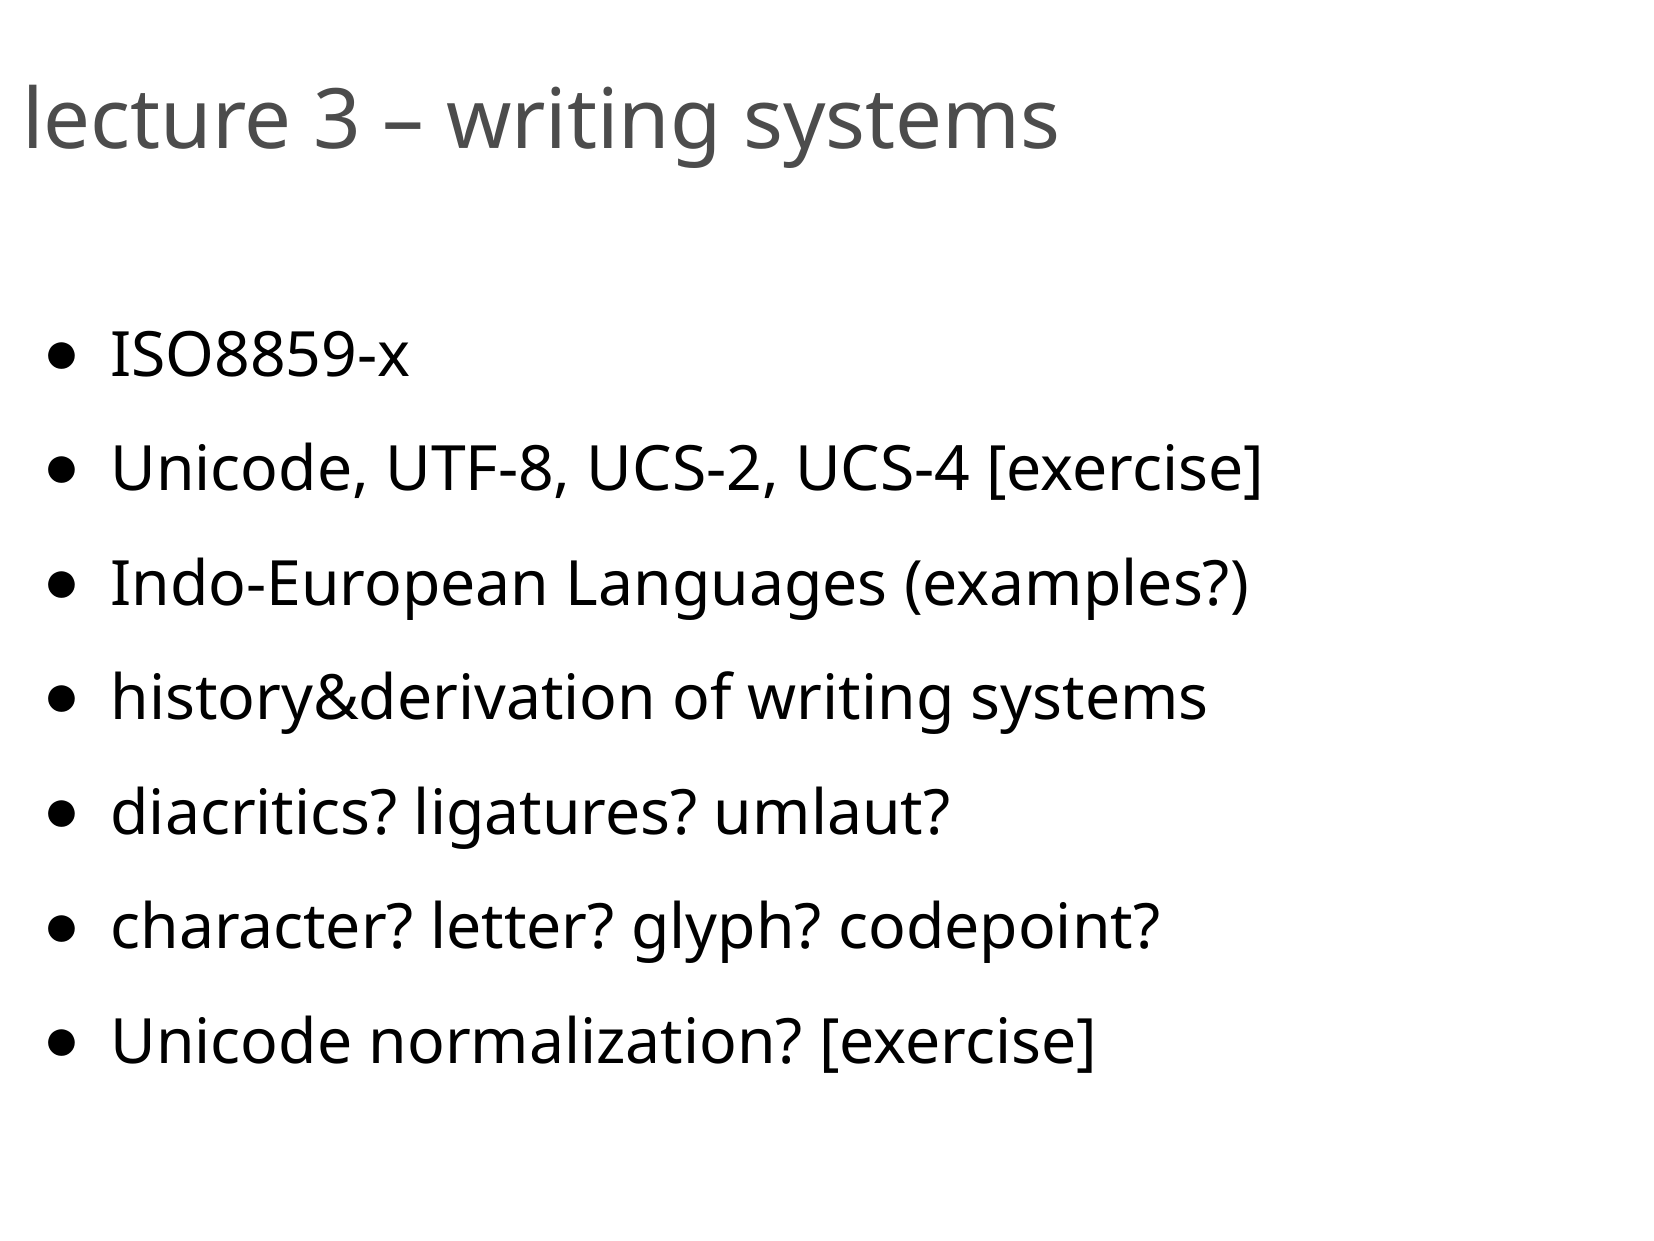

# lecture 3 – writing systems
ISO8859-x
Unicode, UTF-8, UCS-2, UCS-4 [exercise]
Indo-European Languages (examples?)
history&derivation of writing systems
diacritics? ligatures? umlaut?
character? letter? glyph? codepoint?
Unicode normalization? [exercise]